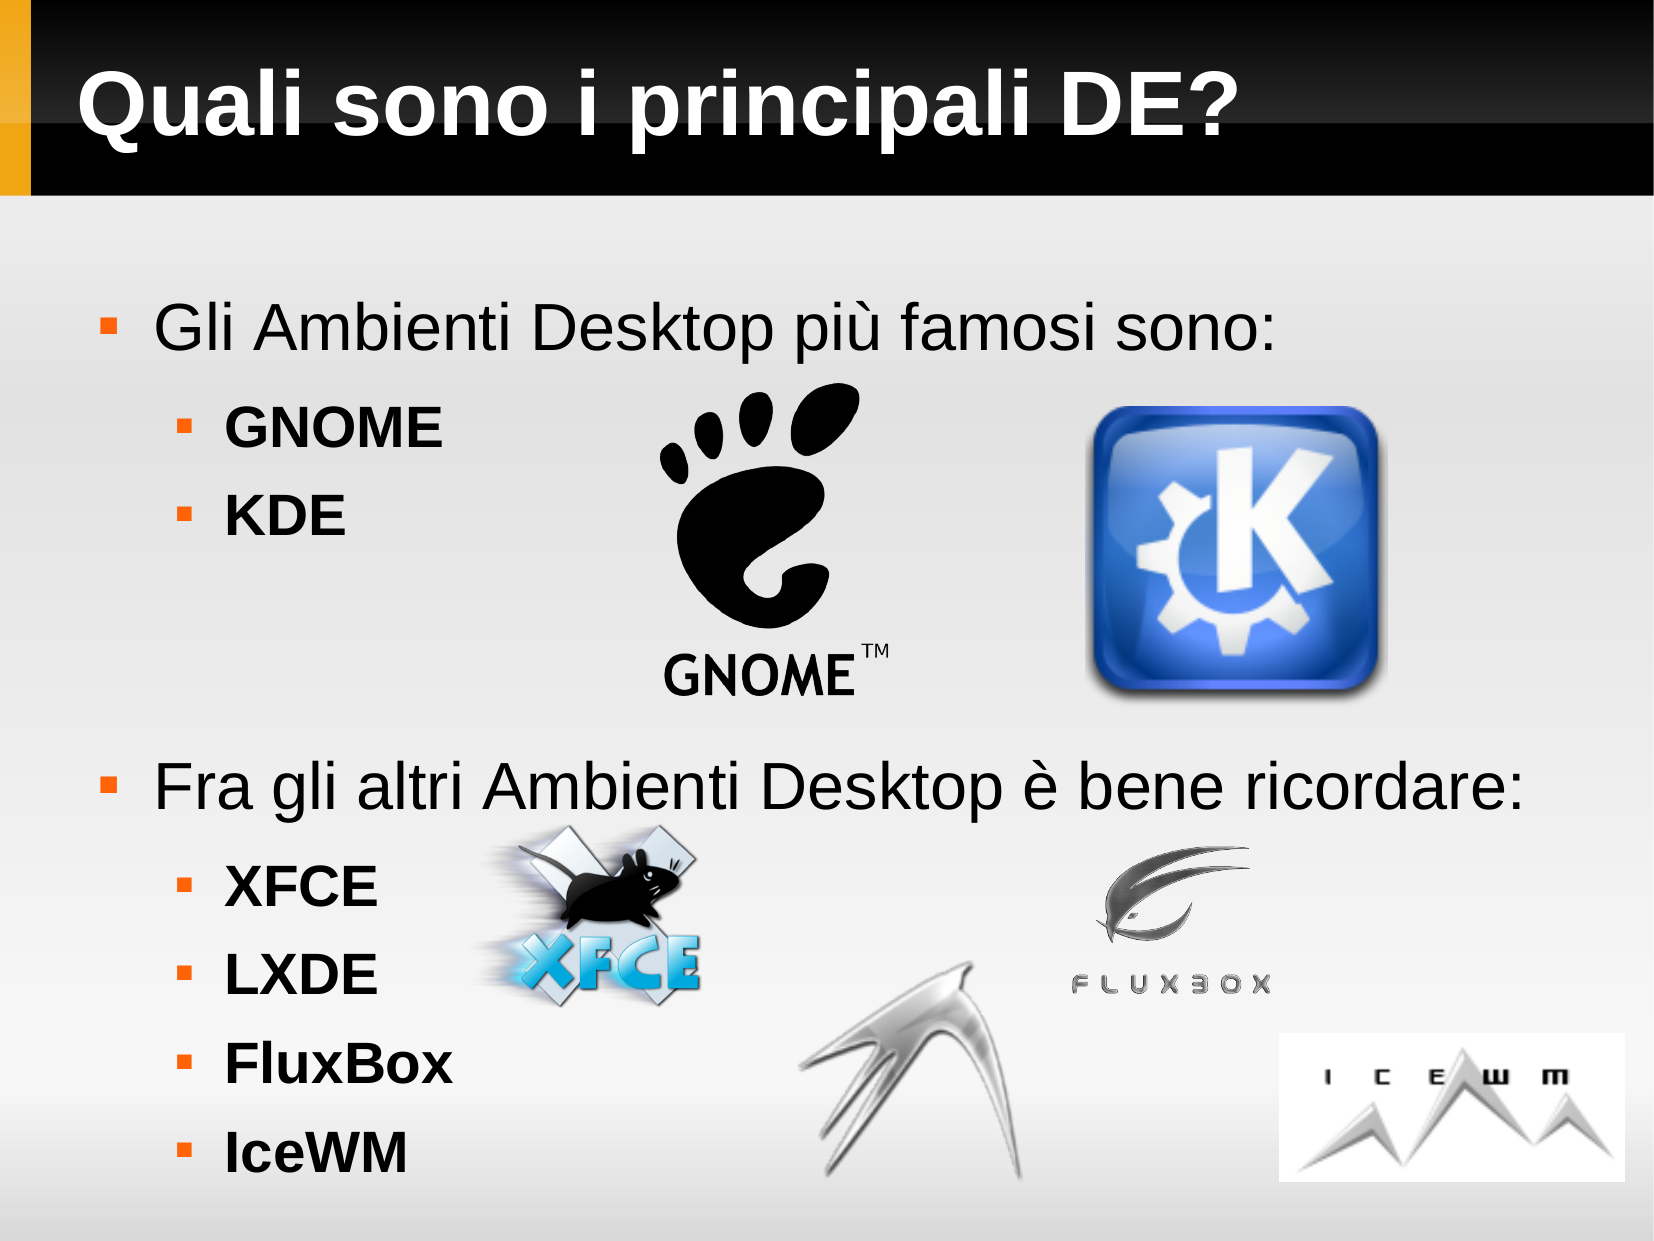

# Quali sono i principali DE?
Gli Ambienti Desktop più famosi sono:
GNOME
KDE
Fra gli altri Ambienti Desktop è bene ricordare:
XFCE
LXDE
FluxBox
IceWM